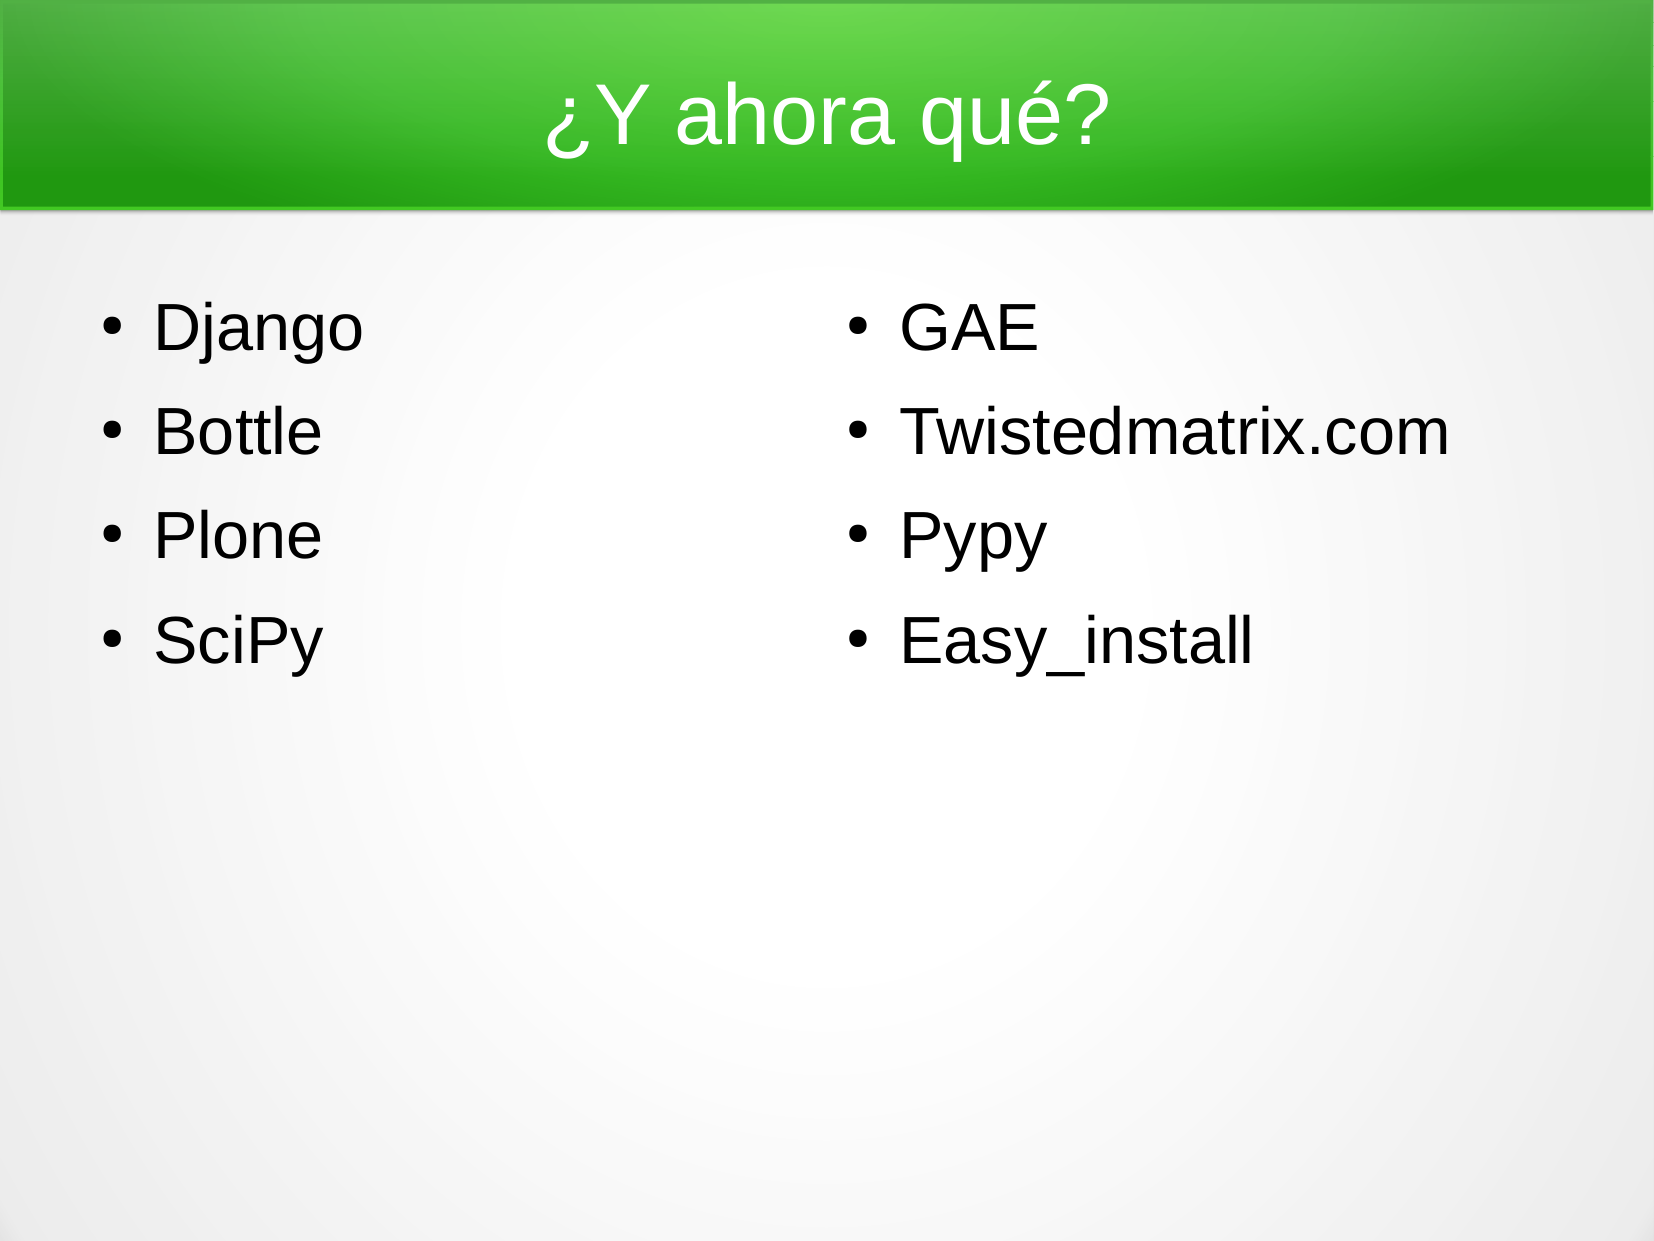

# ¿Y ahora qué?
Django
Bottle
Plone
SciPy
GAE
Twistedmatrix.com
Pypy
Easy_install